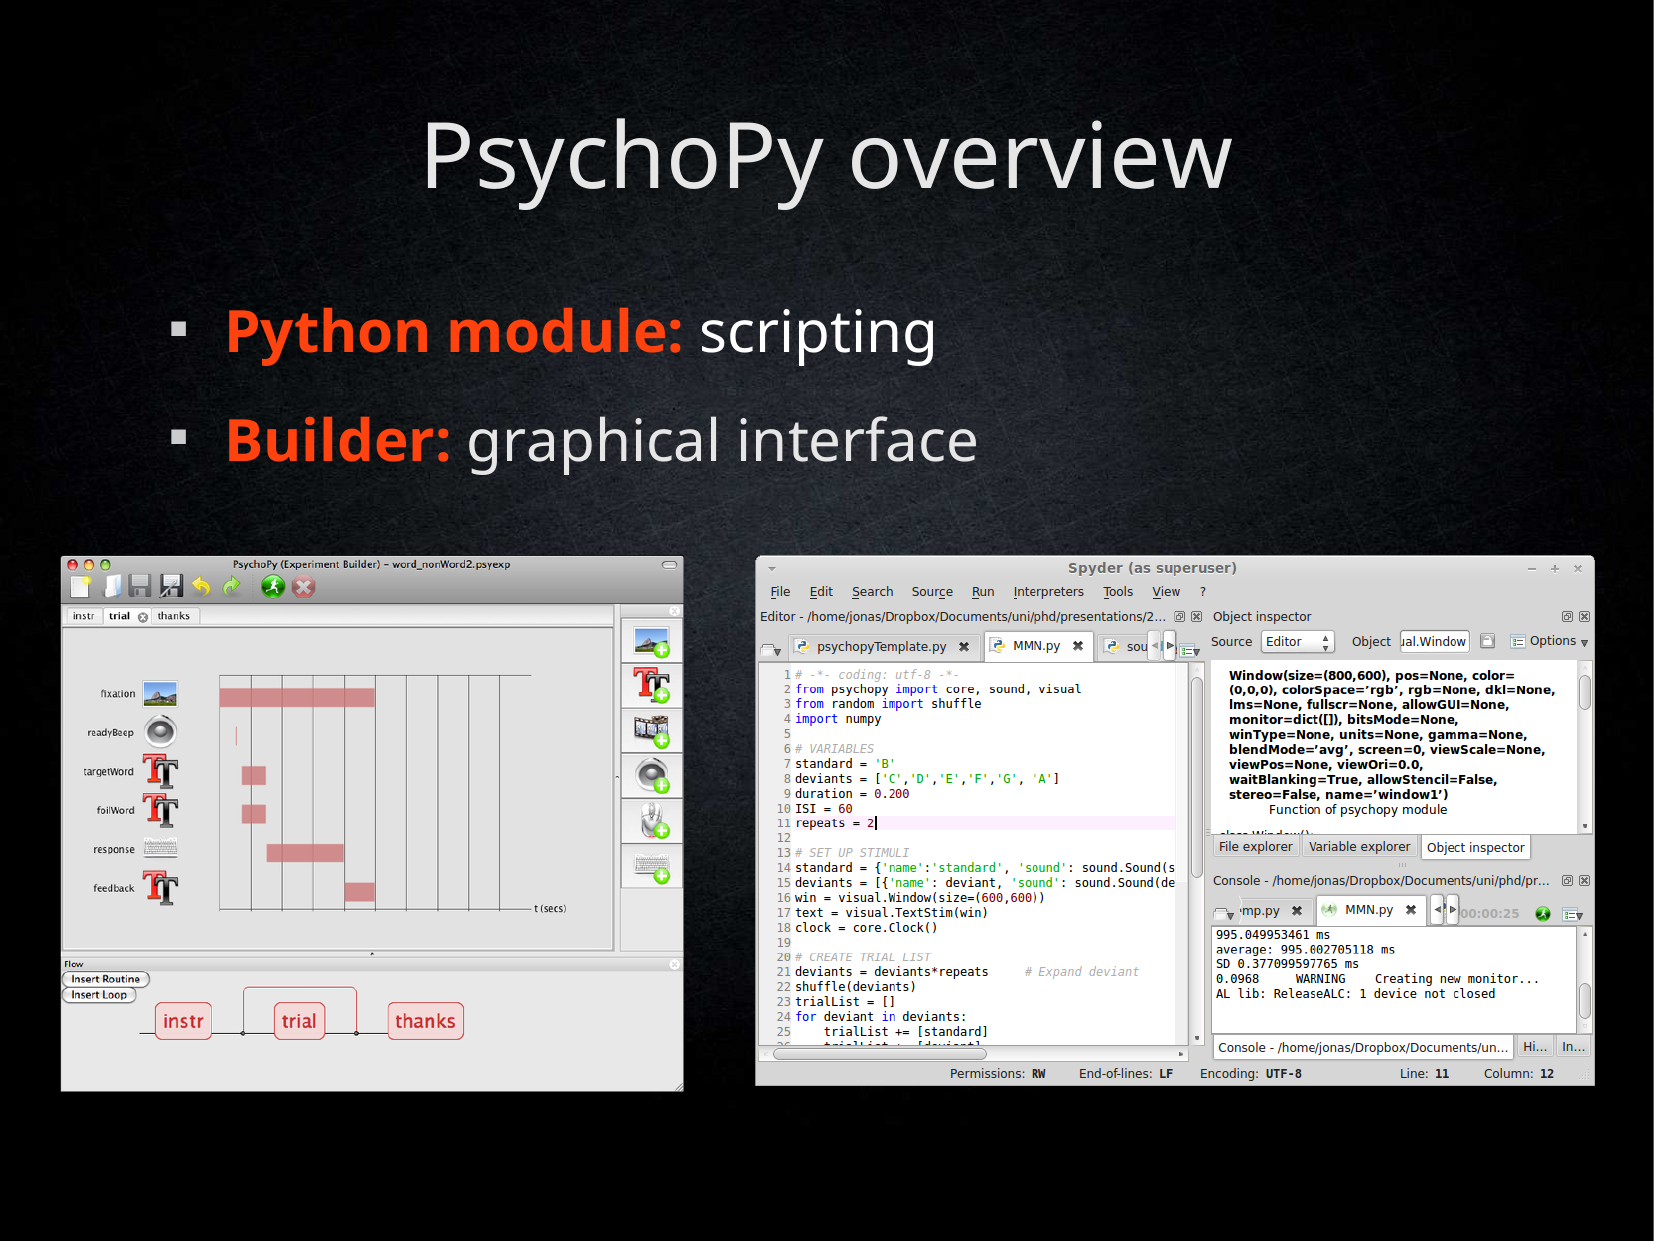

# PsychoPy overview
Python module: scripting
Builder: graphical interface